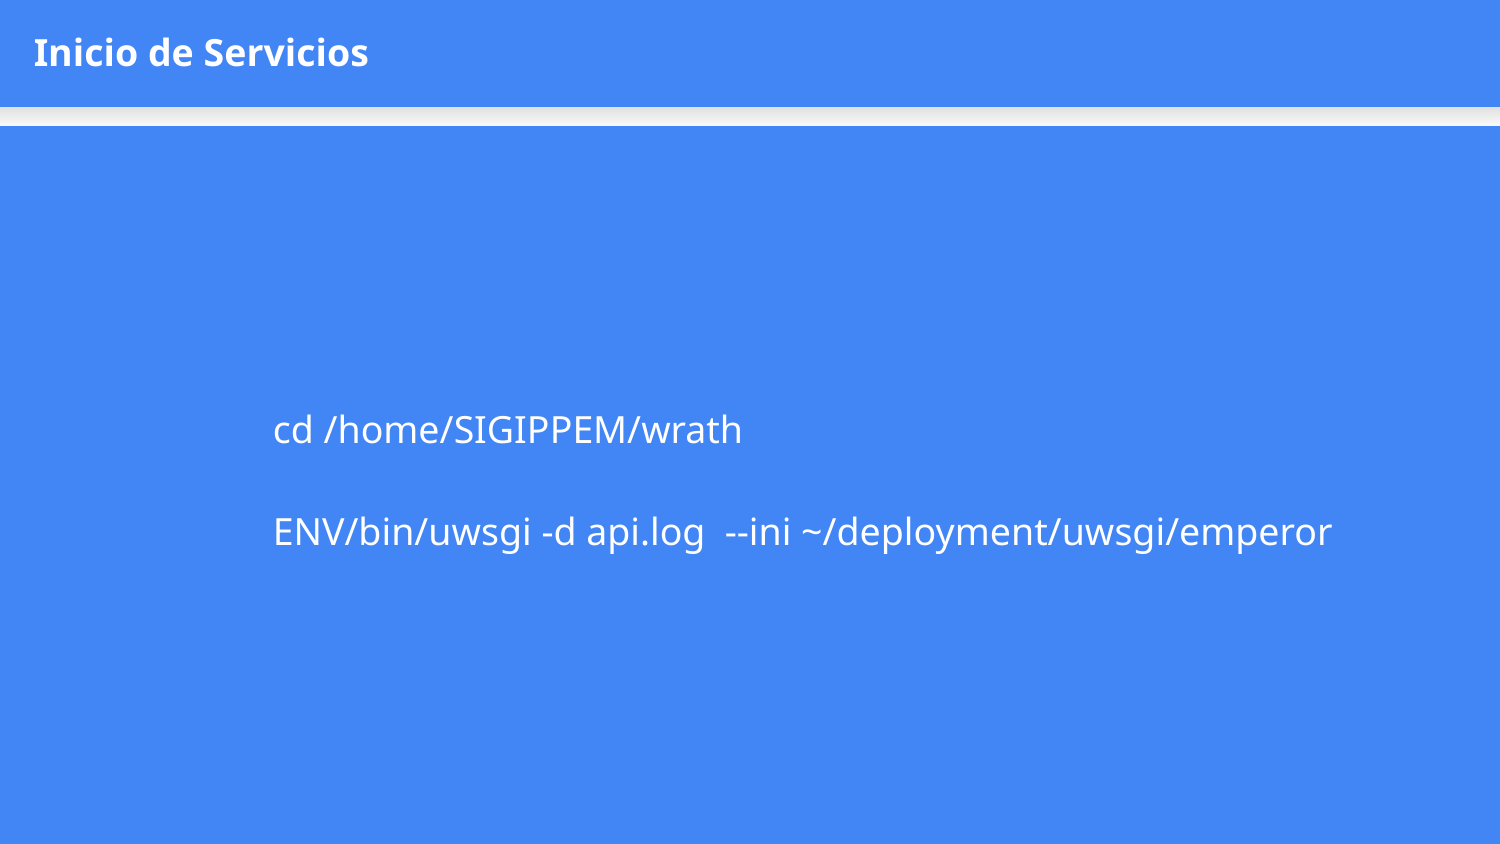

# Inicio de Servicios
cd /home/SIGIPPEM/wrath
ENV/bin/uwsgi -d api.log --ini ~/deployment/uwsgi/emperor